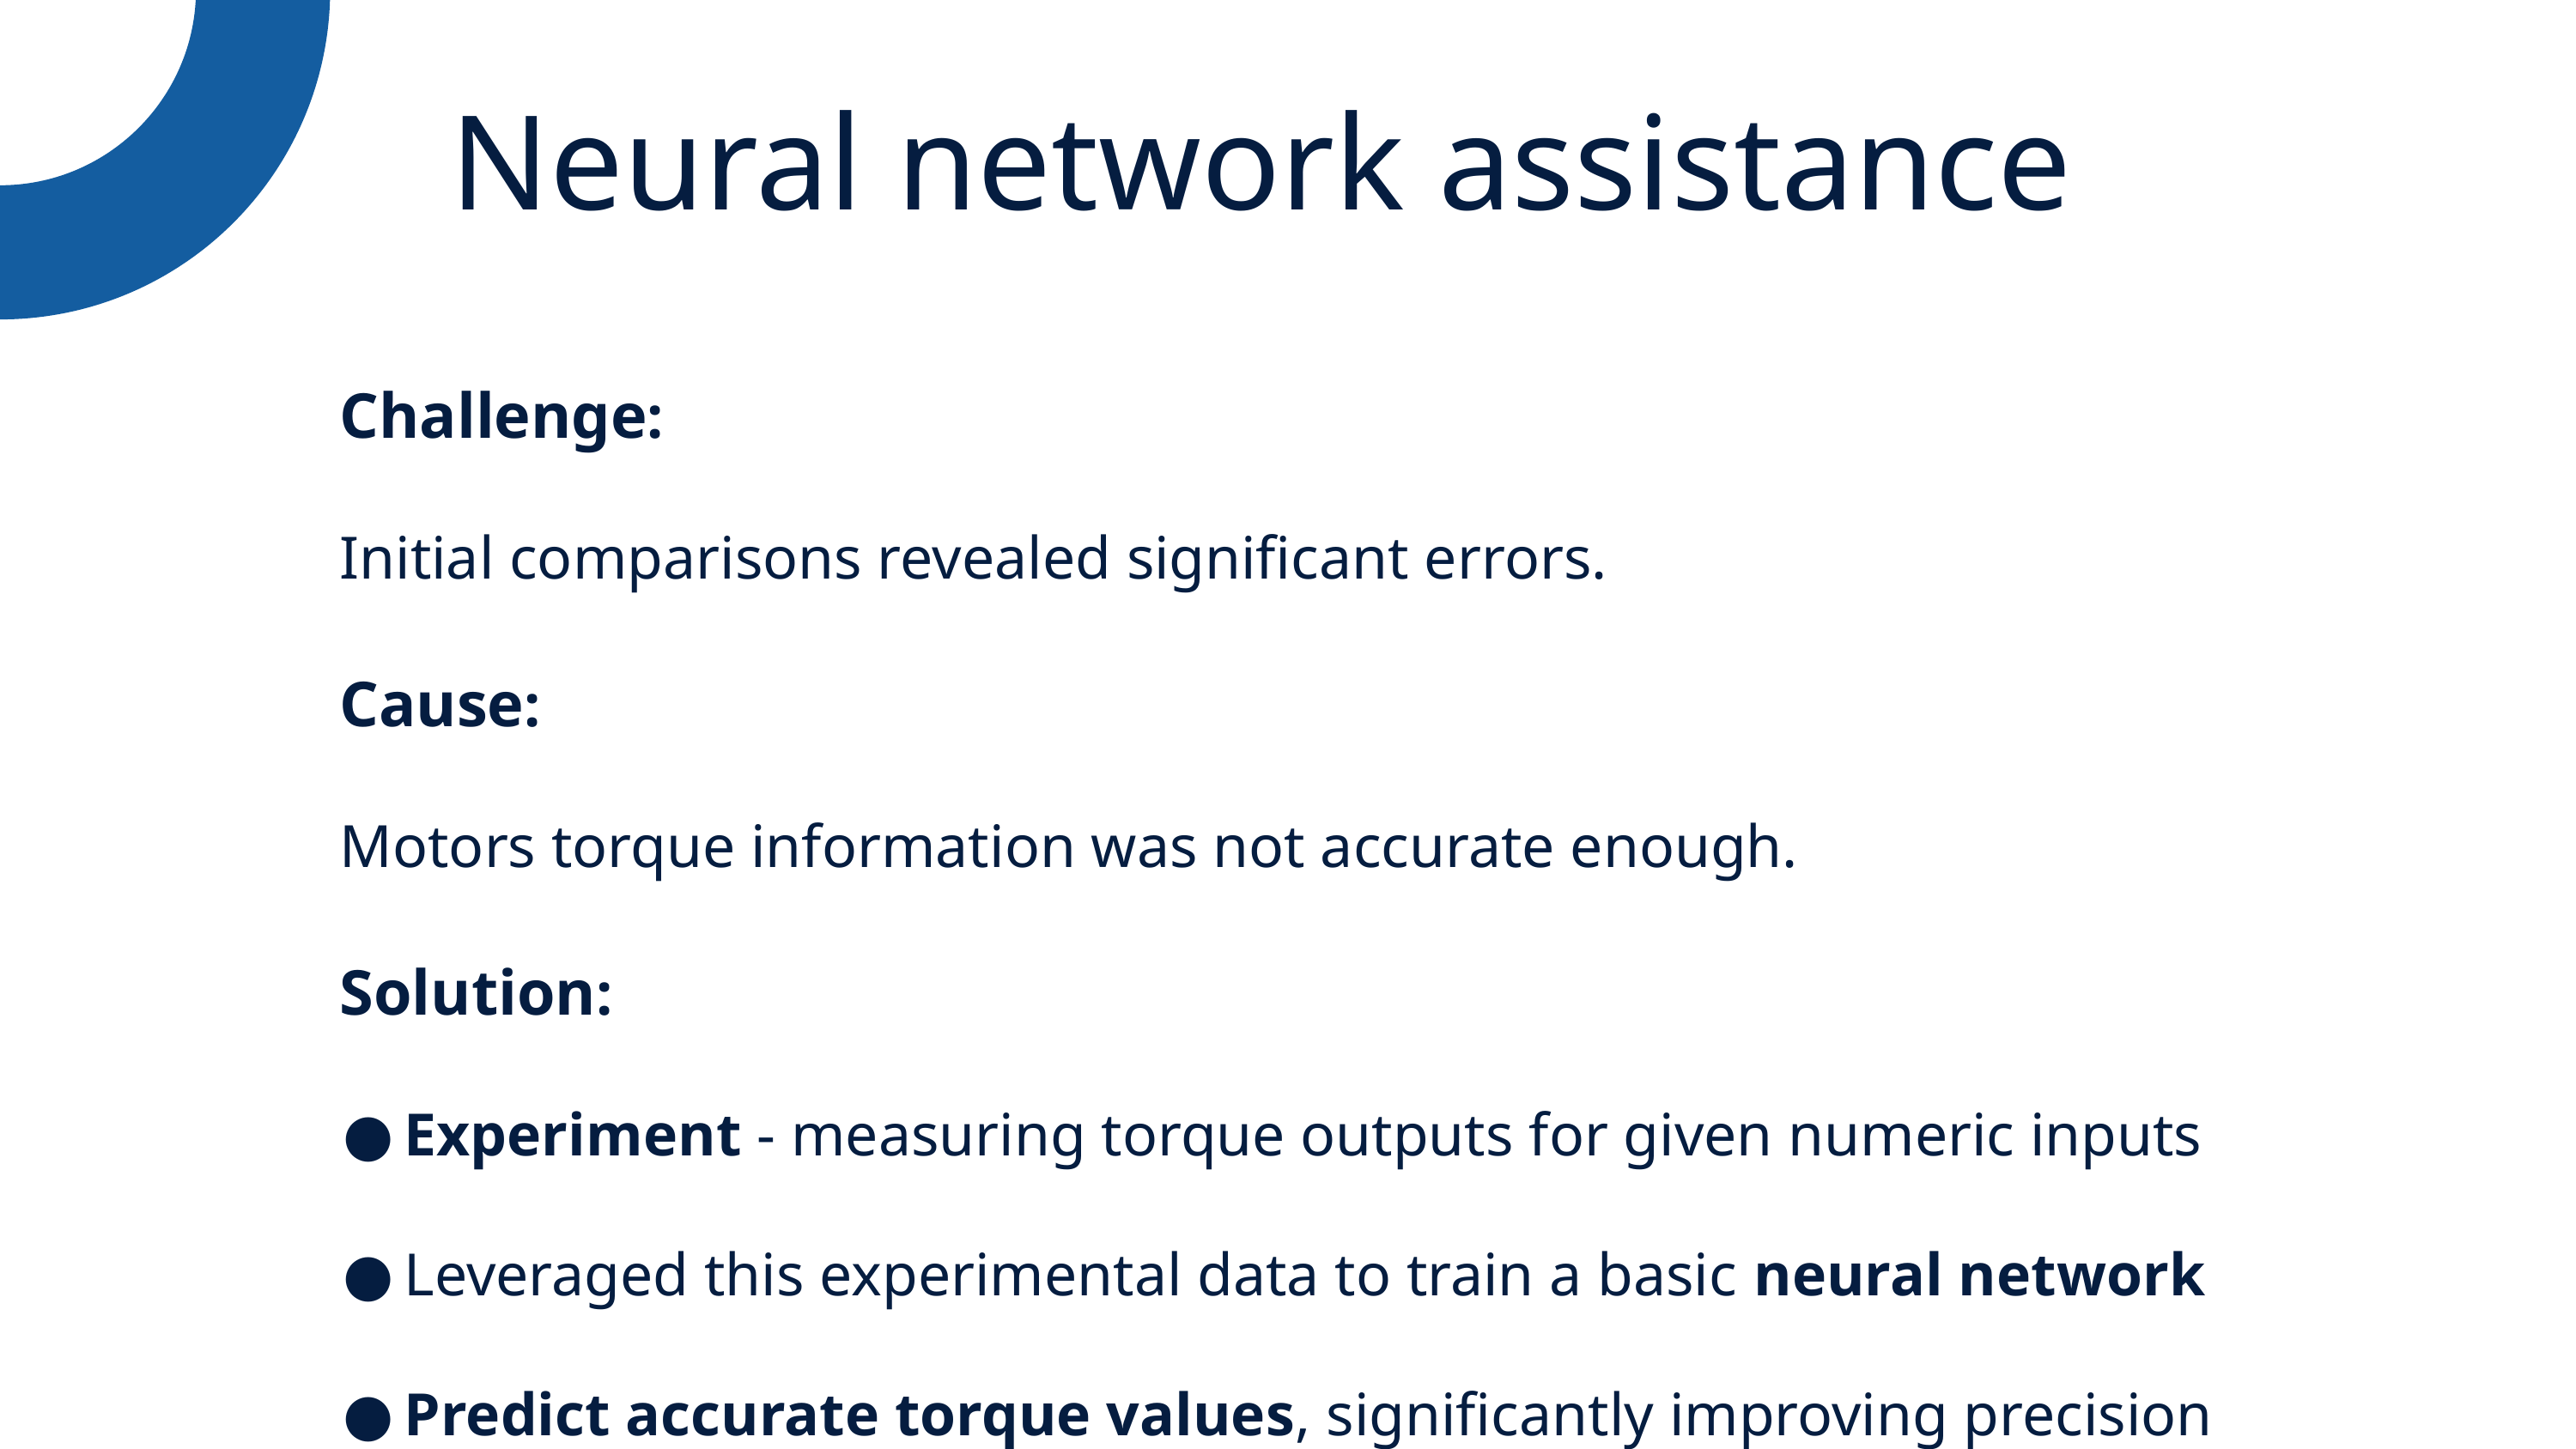

Neural network assistance
Challenge:
Initial comparisons revealed significant errors.
Cause:
Motors torque information was not accurate enough.
Solution:
Experiment - measuring torque outputs for given numeric inputs
Leveraged this experimental data to train a basic neural network
Predict accurate torque values, significantly improving precision